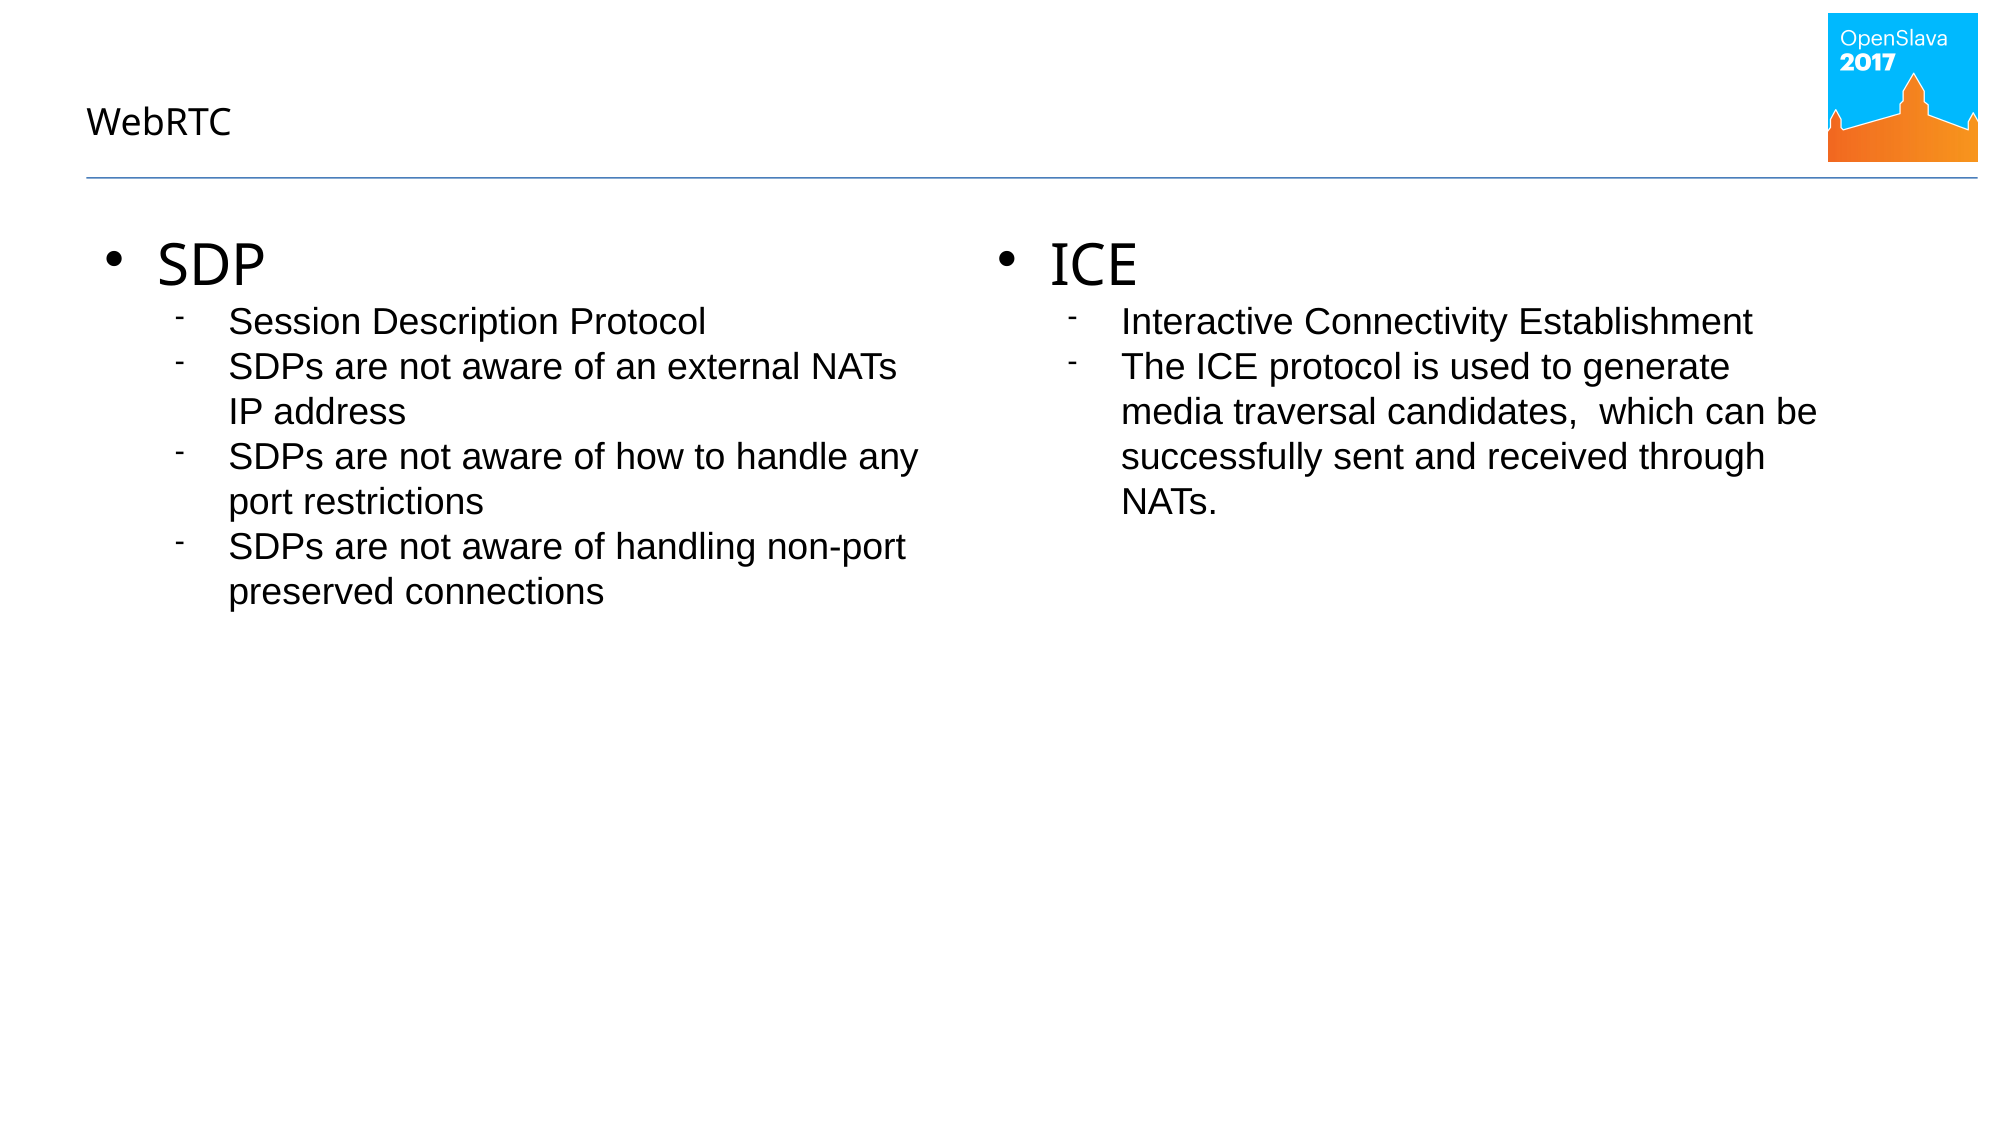

WebRTC
SDP
Session Description Protocol
SDPs are not aware of an external NATs IP address
SDPs are not aware of how to handle any port restrictions
SDPs are not aware of handling non-port preserved connections
ICE
Interactive Connectivity Establishment
The ICE protocol is used to generate media traversal candidates, which can be successfully sent and received through NATs.